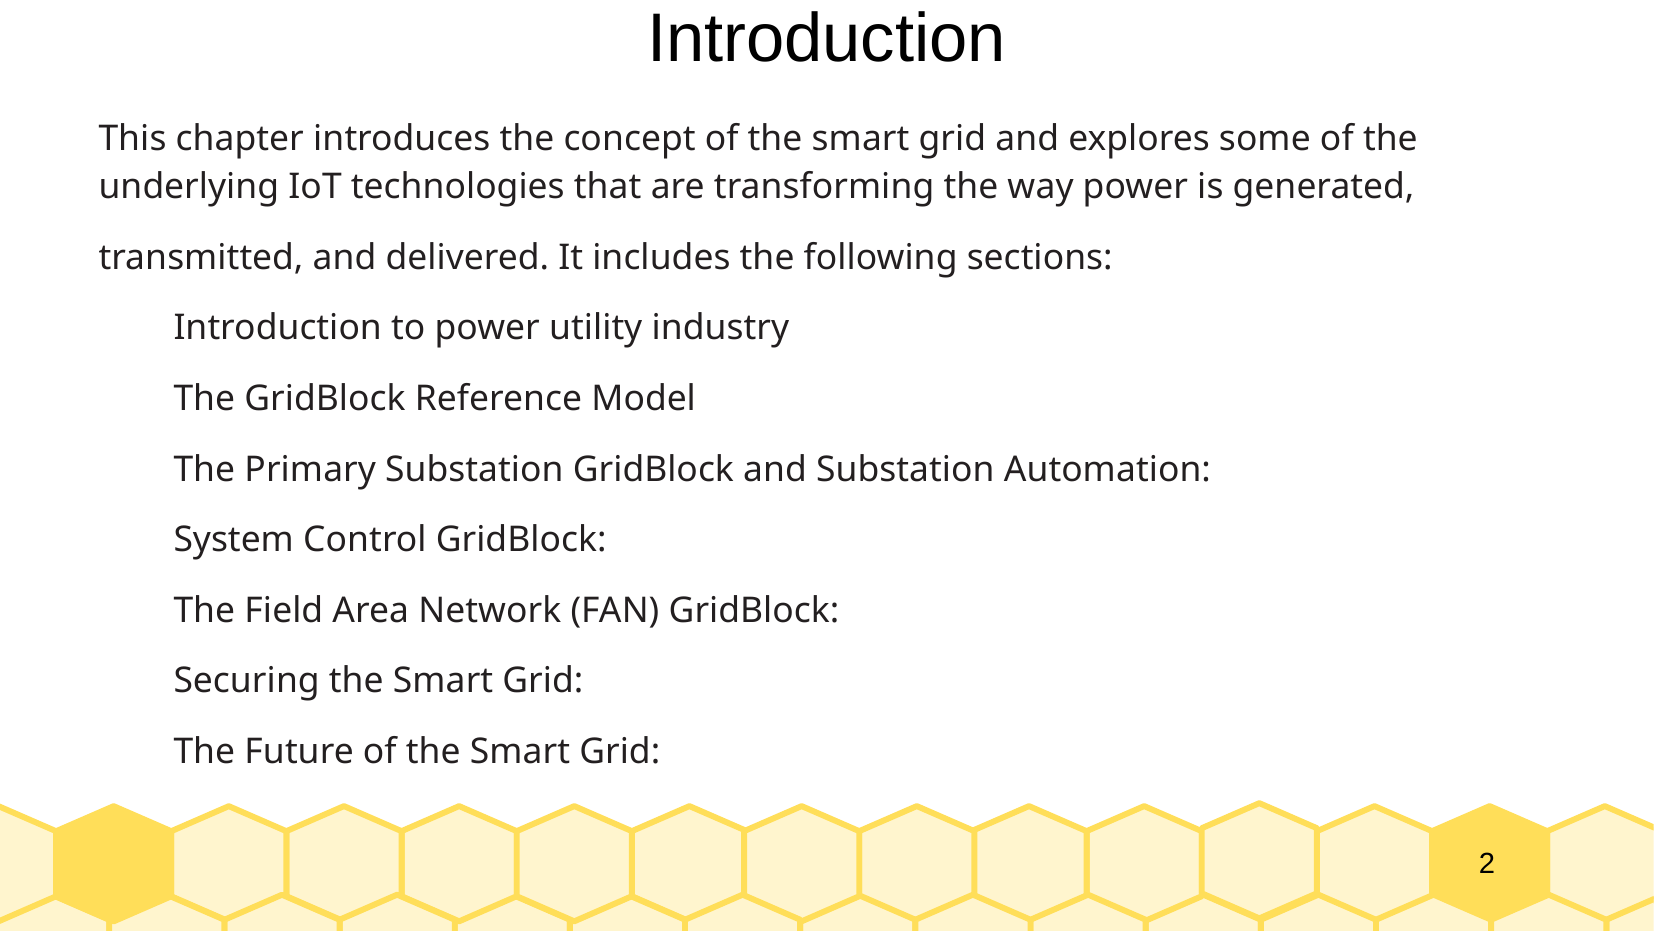

# Introduction
This chapter introduces the concept of the smart grid and explores some of the underlying IoT technologies that are transforming the way power is generated,
transmitted, and delivered. It includes the following sections:
 	Introduction to power utility industry
 	The GridBlock Reference Model
 	The Primary Substation GridBlock and Substation Automation:
 	System Control GridBlock:
 	The Field Area Network (FAN) GridBlock:
 	Securing the Smart Grid:
 	The Future of the Smart Grid: